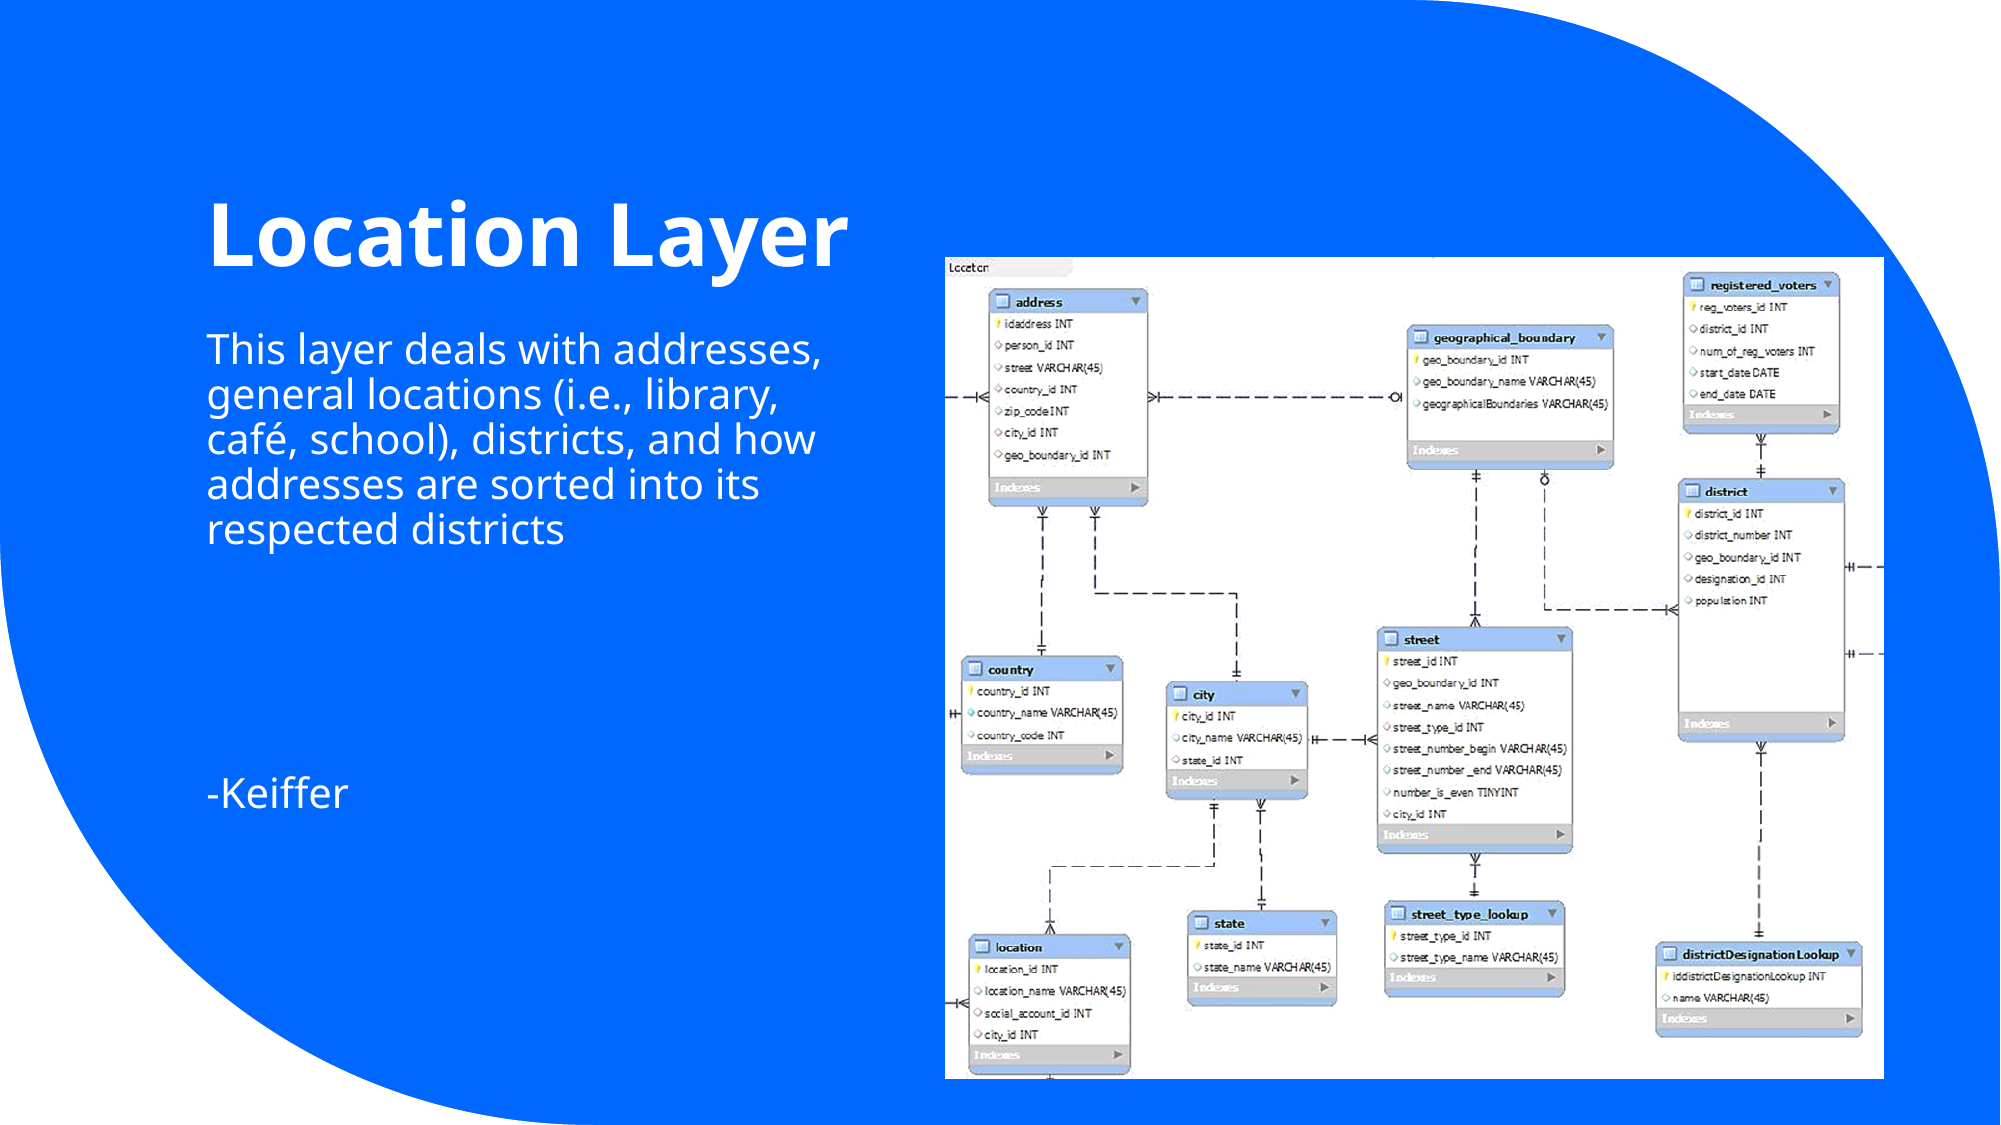

# Location Layer
This layer deals with addresses, general locations (i.e., library, café, school), districts, and how addresses are sorted into its respected districts
-Keiffer